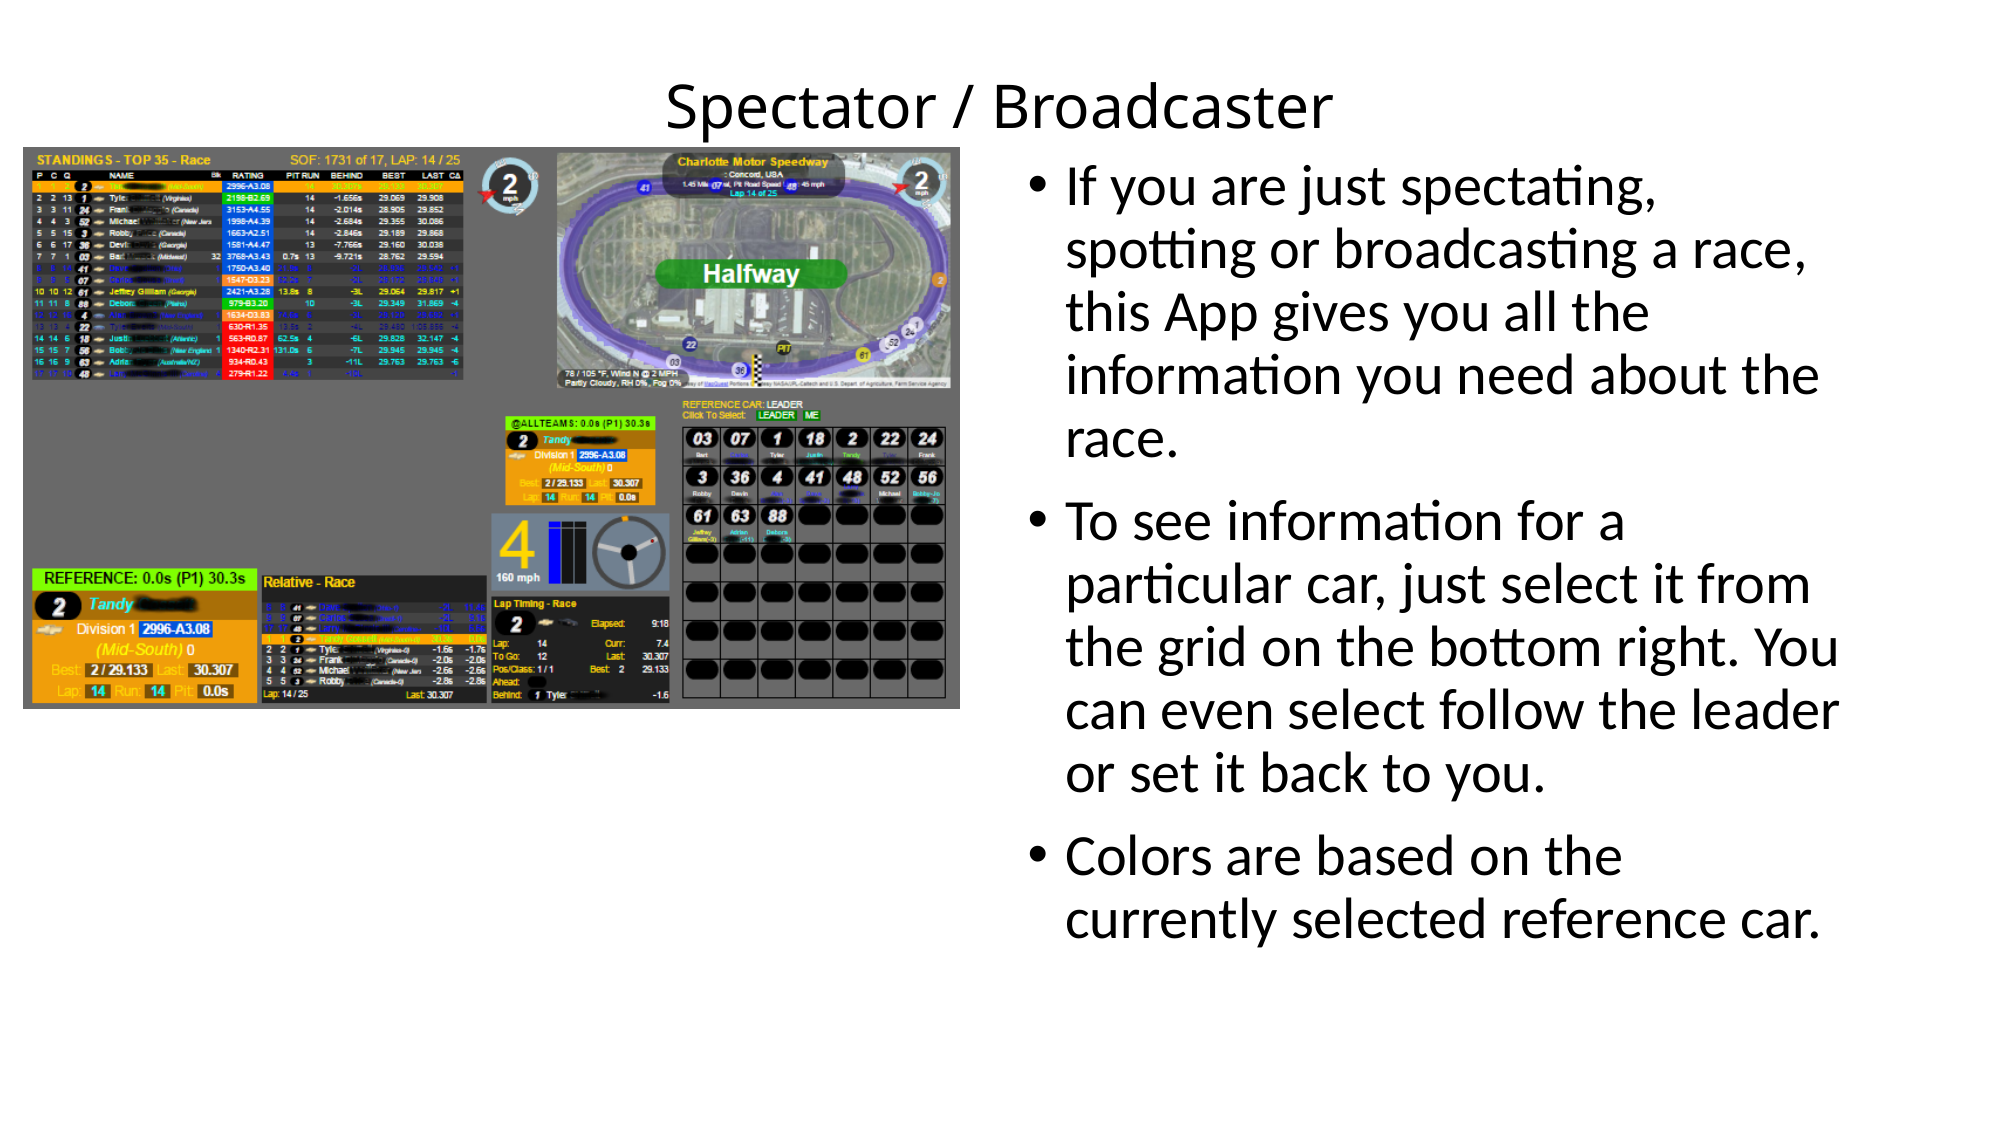

# Spectator / Broadcaster
If you are just spectating, spotting or broadcasting a race, this App gives you all the information you need about the race.
To see information for a particular car, just select it from the grid on the bottom right. You can even select follow the leader or set it back to you.
Colors are based on the currently selected reference car.